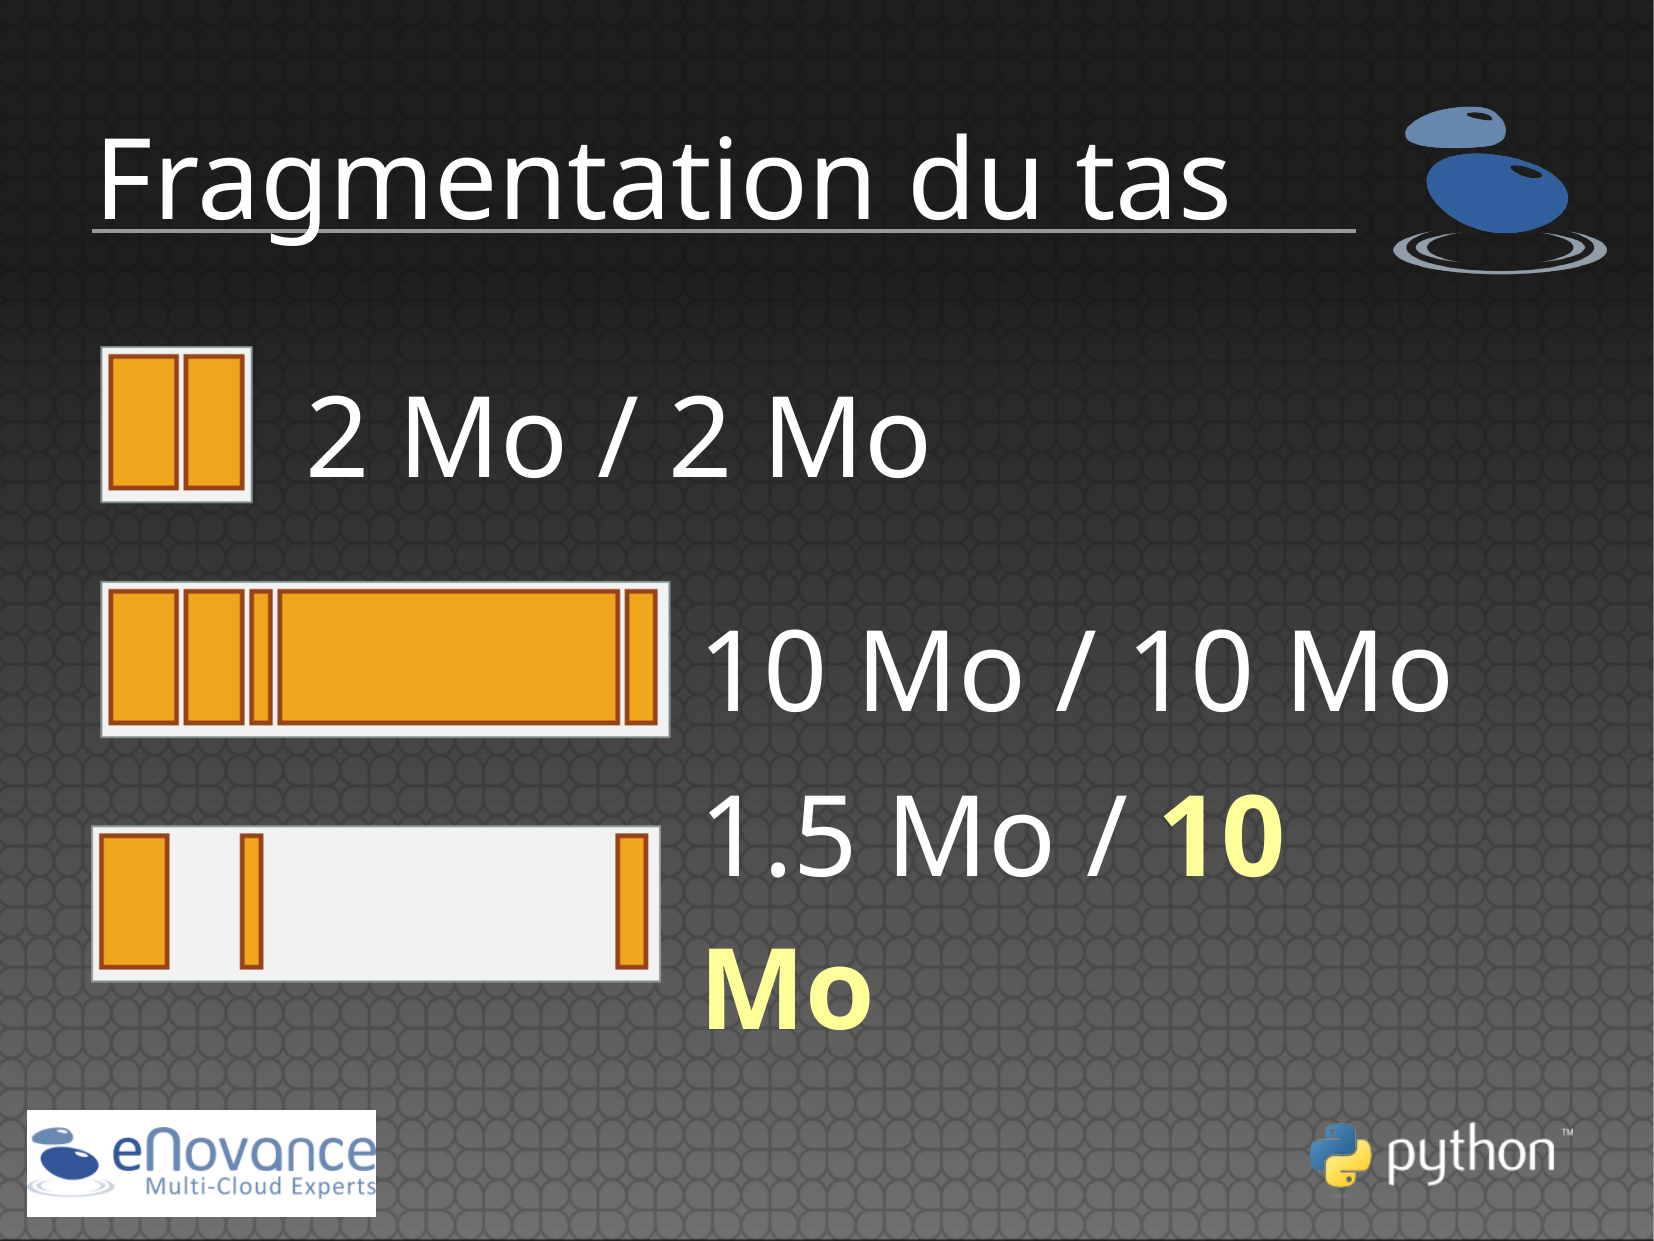

# Fragmentation du tas
2 Mo / 2 Mo
10 Mo / 10 Mo
1.5 Mo / 10 Mo